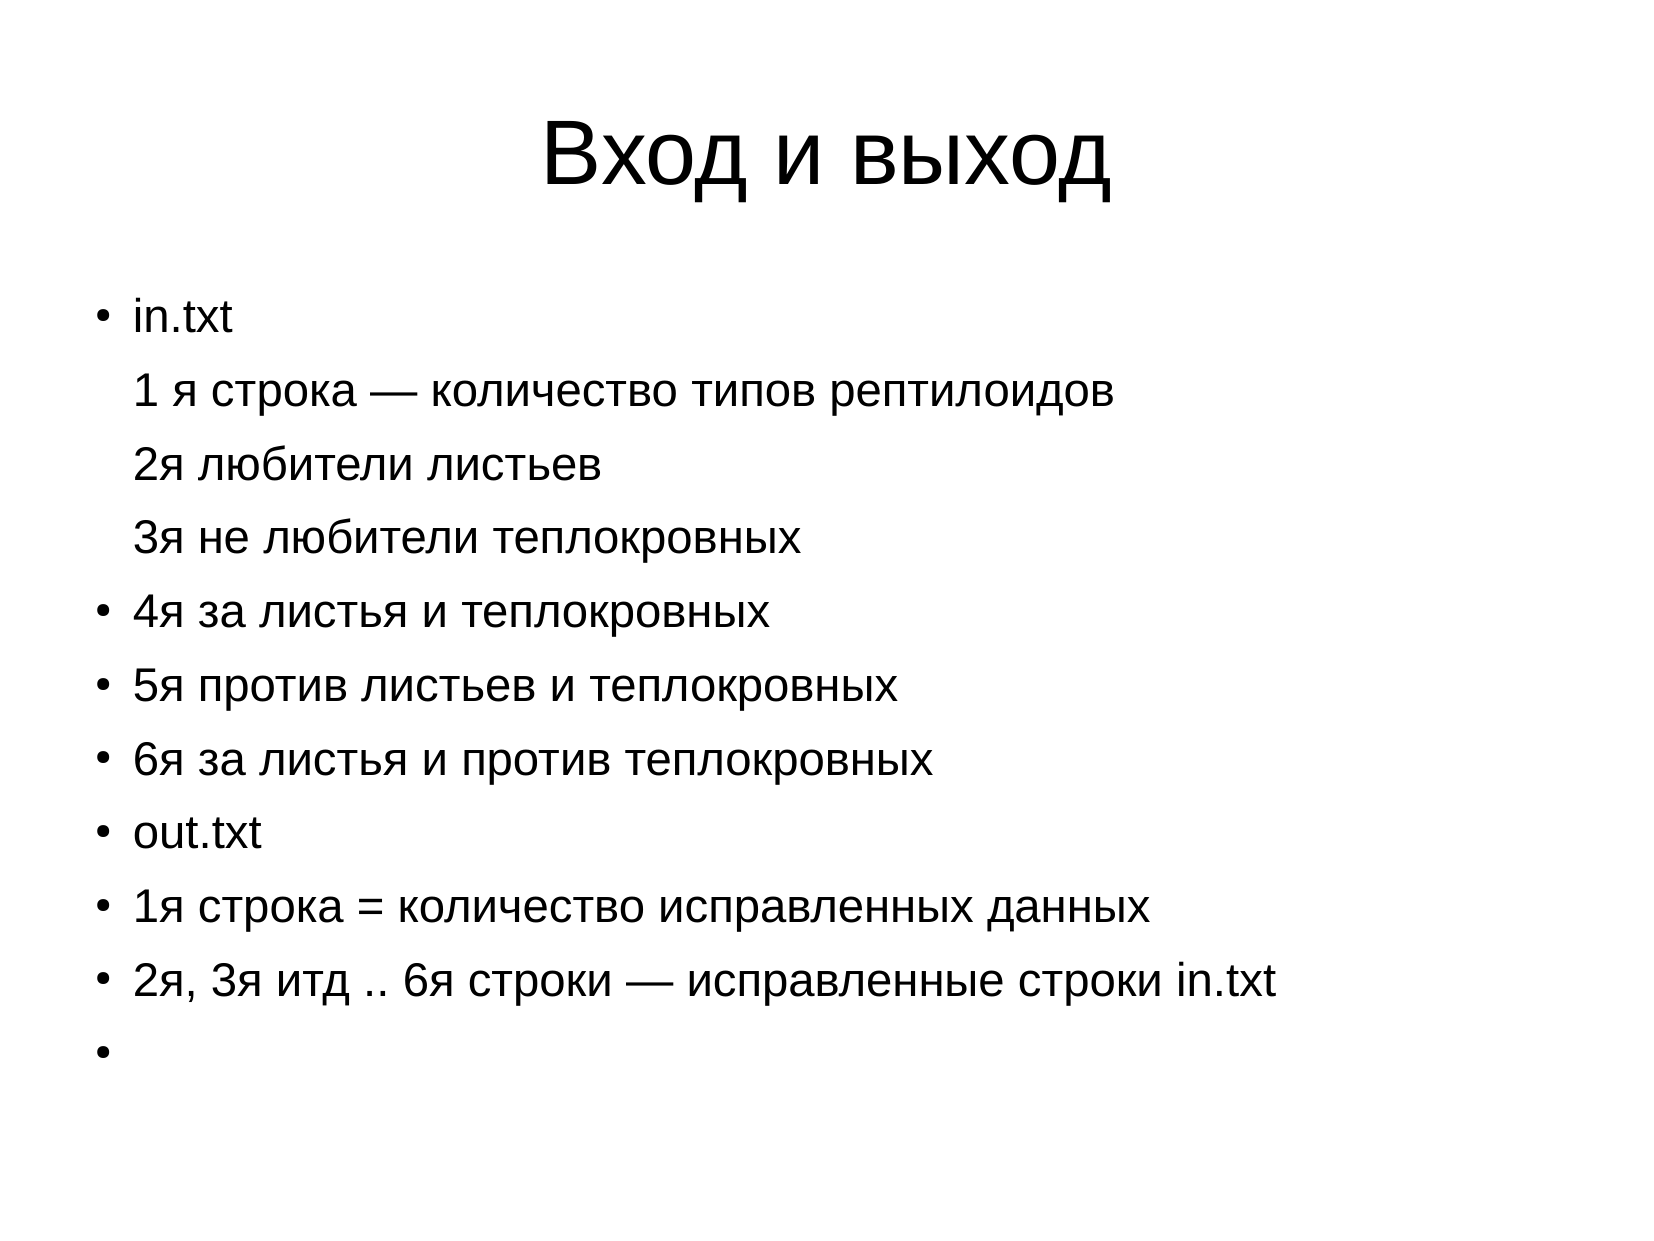

# Вход и выход
in.txt
1 я строка — количество типов рептилоидов
2я любители листьев
3я не любители теплокровных
4я за листья и теплокровных
5я против листьев и теплокровных
6я за листья и против теплокровных
out.txt
1я строка = количество исправленных данных
2я, 3я итд .. 6я строки — исправленные строки in.txt